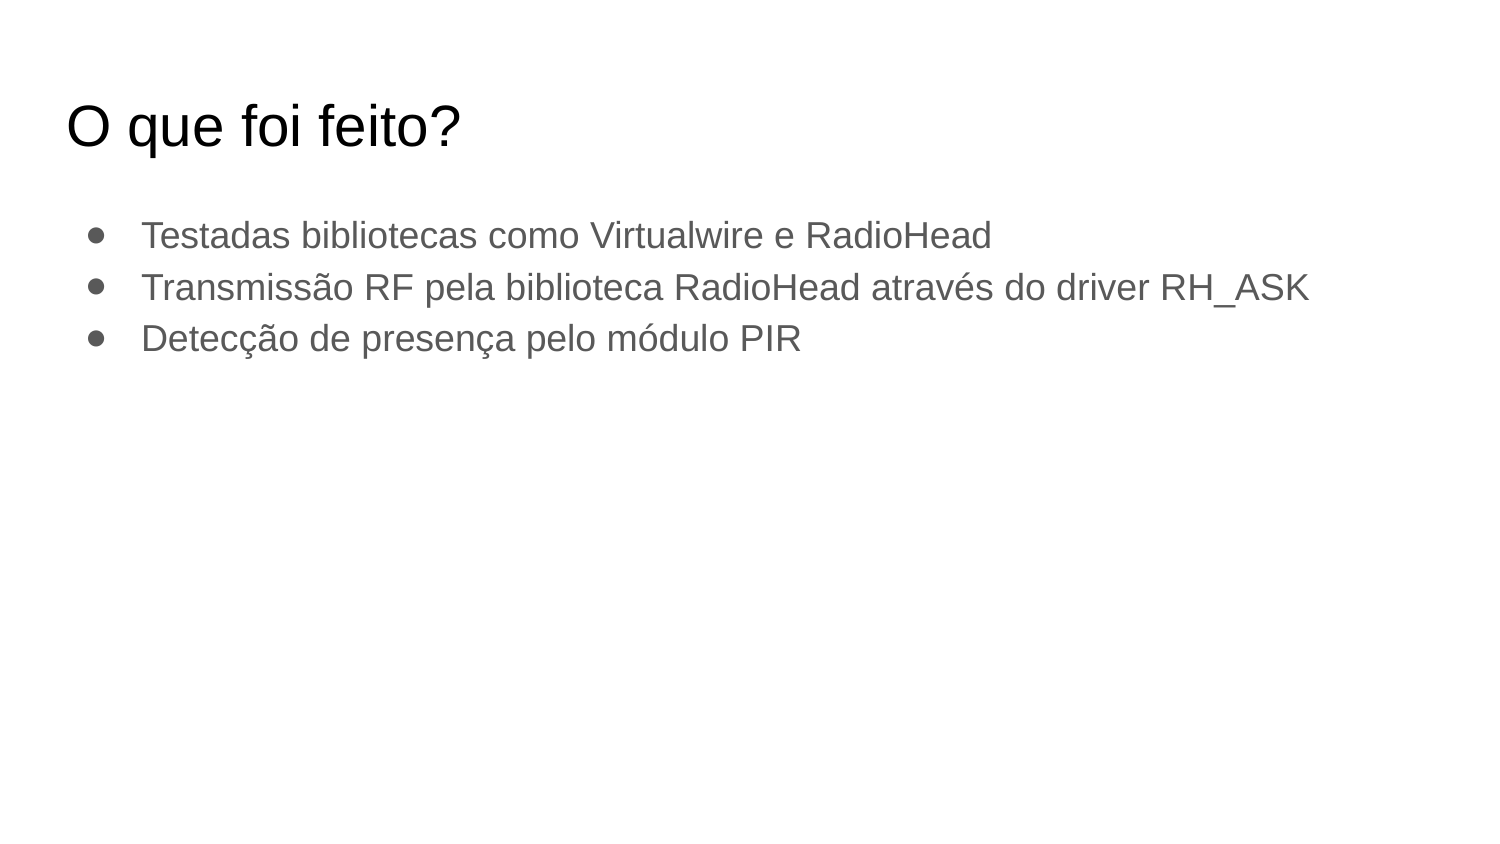

# O que foi feito?
Testadas bibliotecas como Virtualwire e RadioHead
Transmissão RF pela biblioteca RadioHead através do driver RH_ASK
Detecção de presença pelo módulo PIR